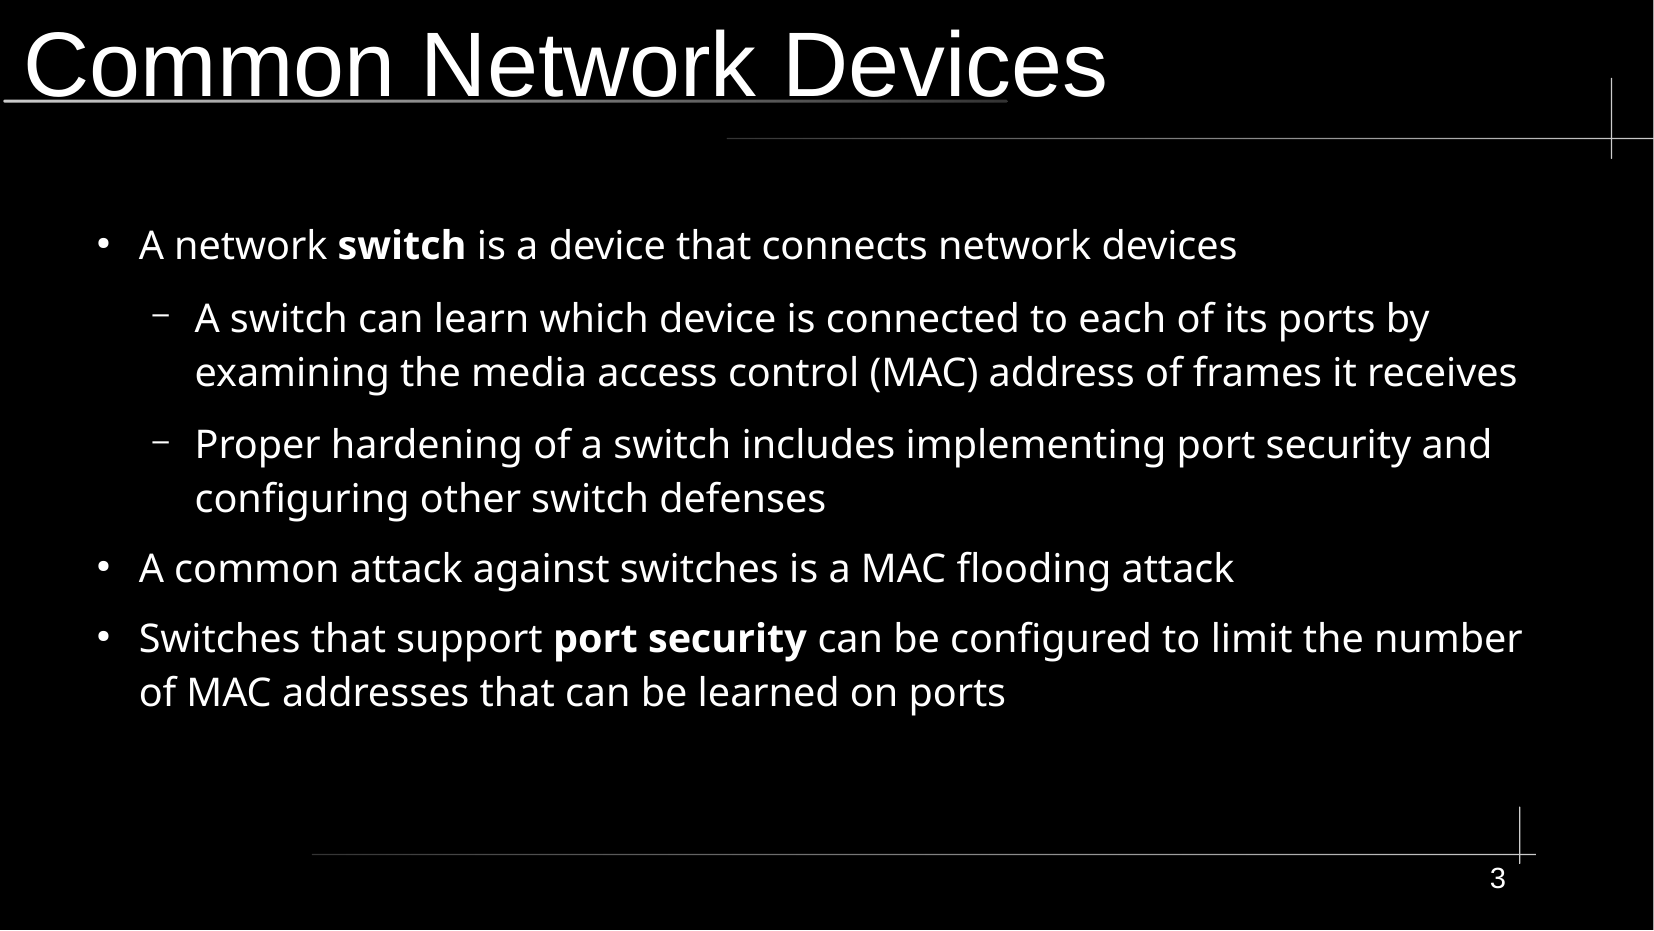

# Common Network Devices
A network switch is a device that connects network devices
A switch can learn which device is connected to each of its ports by examining the media access control (MAC) address of frames it receives
Proper hardening of a switch includes implementing port security and configuring other switch defenses
A common attack against switches is a MAC flooding attack
Switches that support port security can be configured to limit the number of MAC addresses that can be learned on ports
3